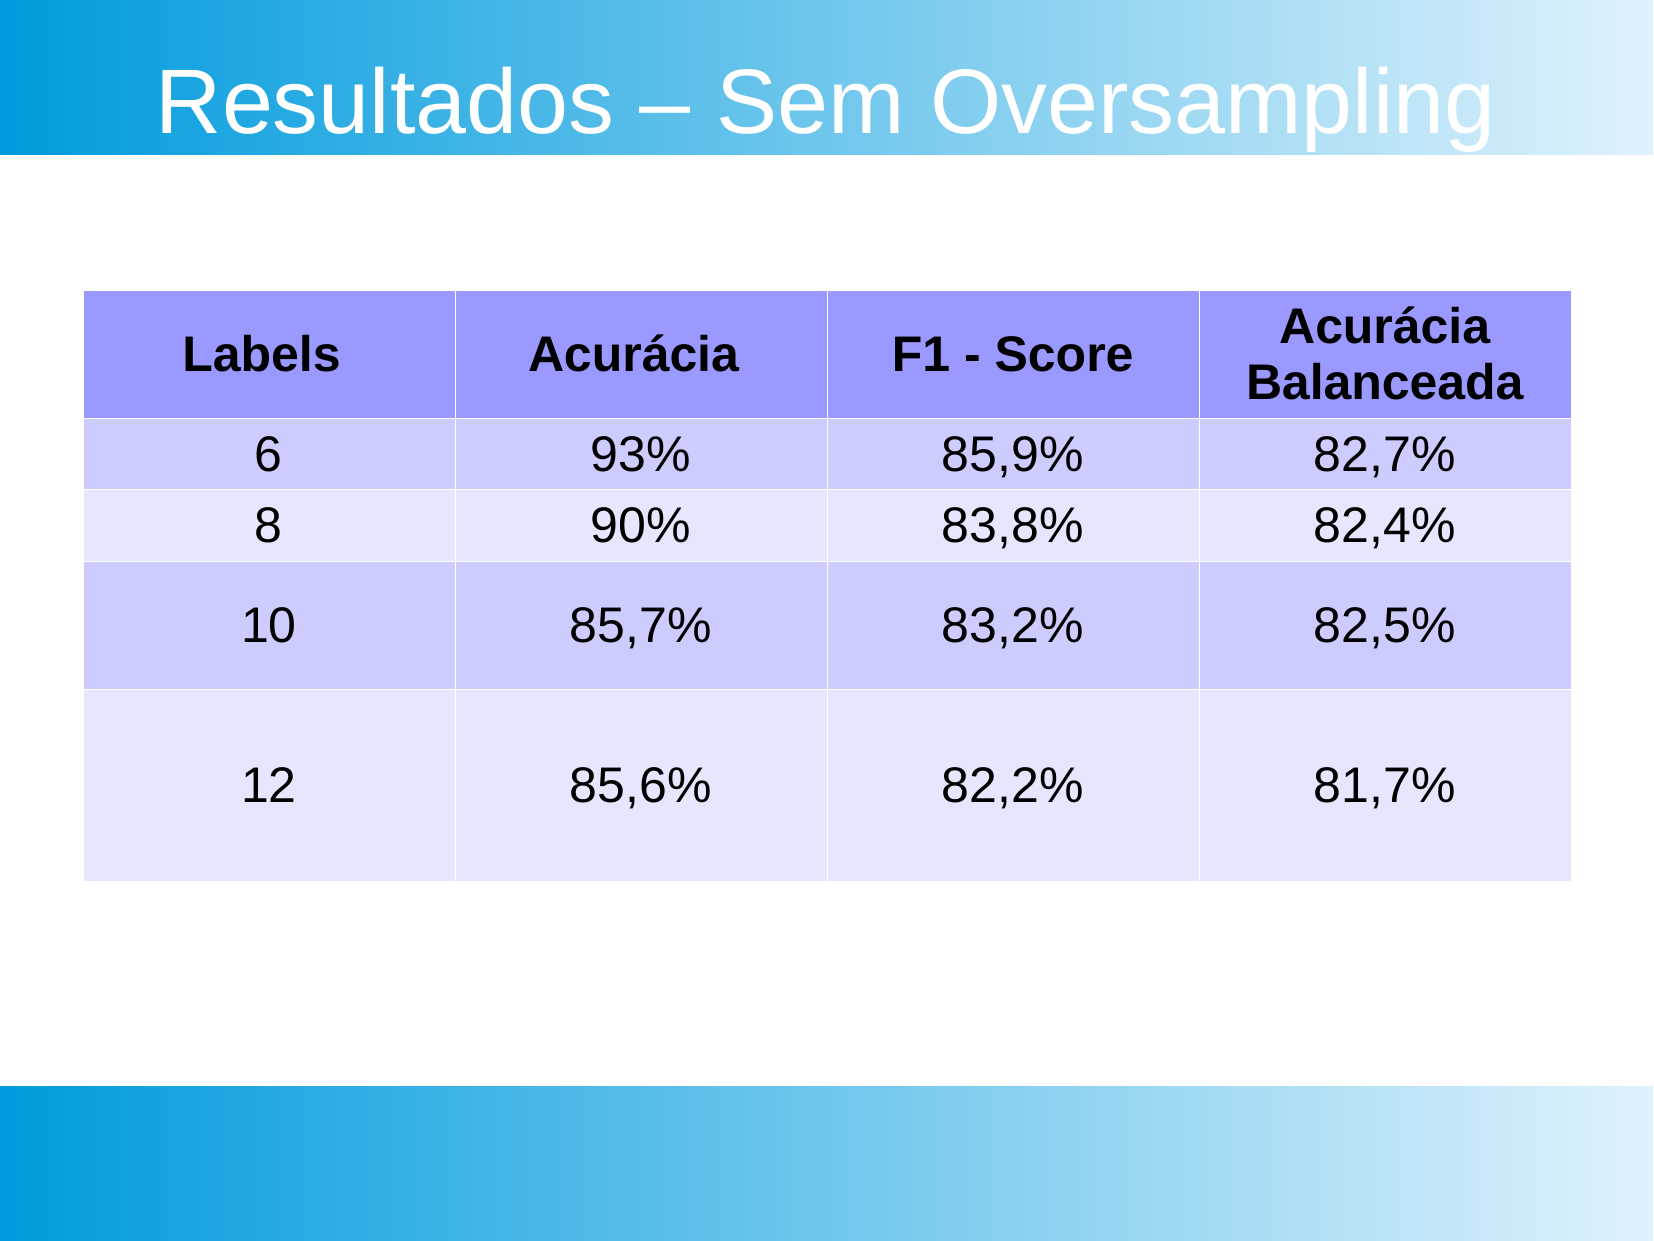

# Resultados – Sem Oversampling
| Labels | Acurácia | F1 - Score | Acurácia Balanceada |
| --- | --- | --- | --- |
| 6 | 93% | 85,9% | 82,7% |
| 8 | 90% | 83,8% | 82,4% |
| 10 | 85,7% | 83,2% | 82,5% |
| 12 | 85,6% | 82,2% | 81,7% |